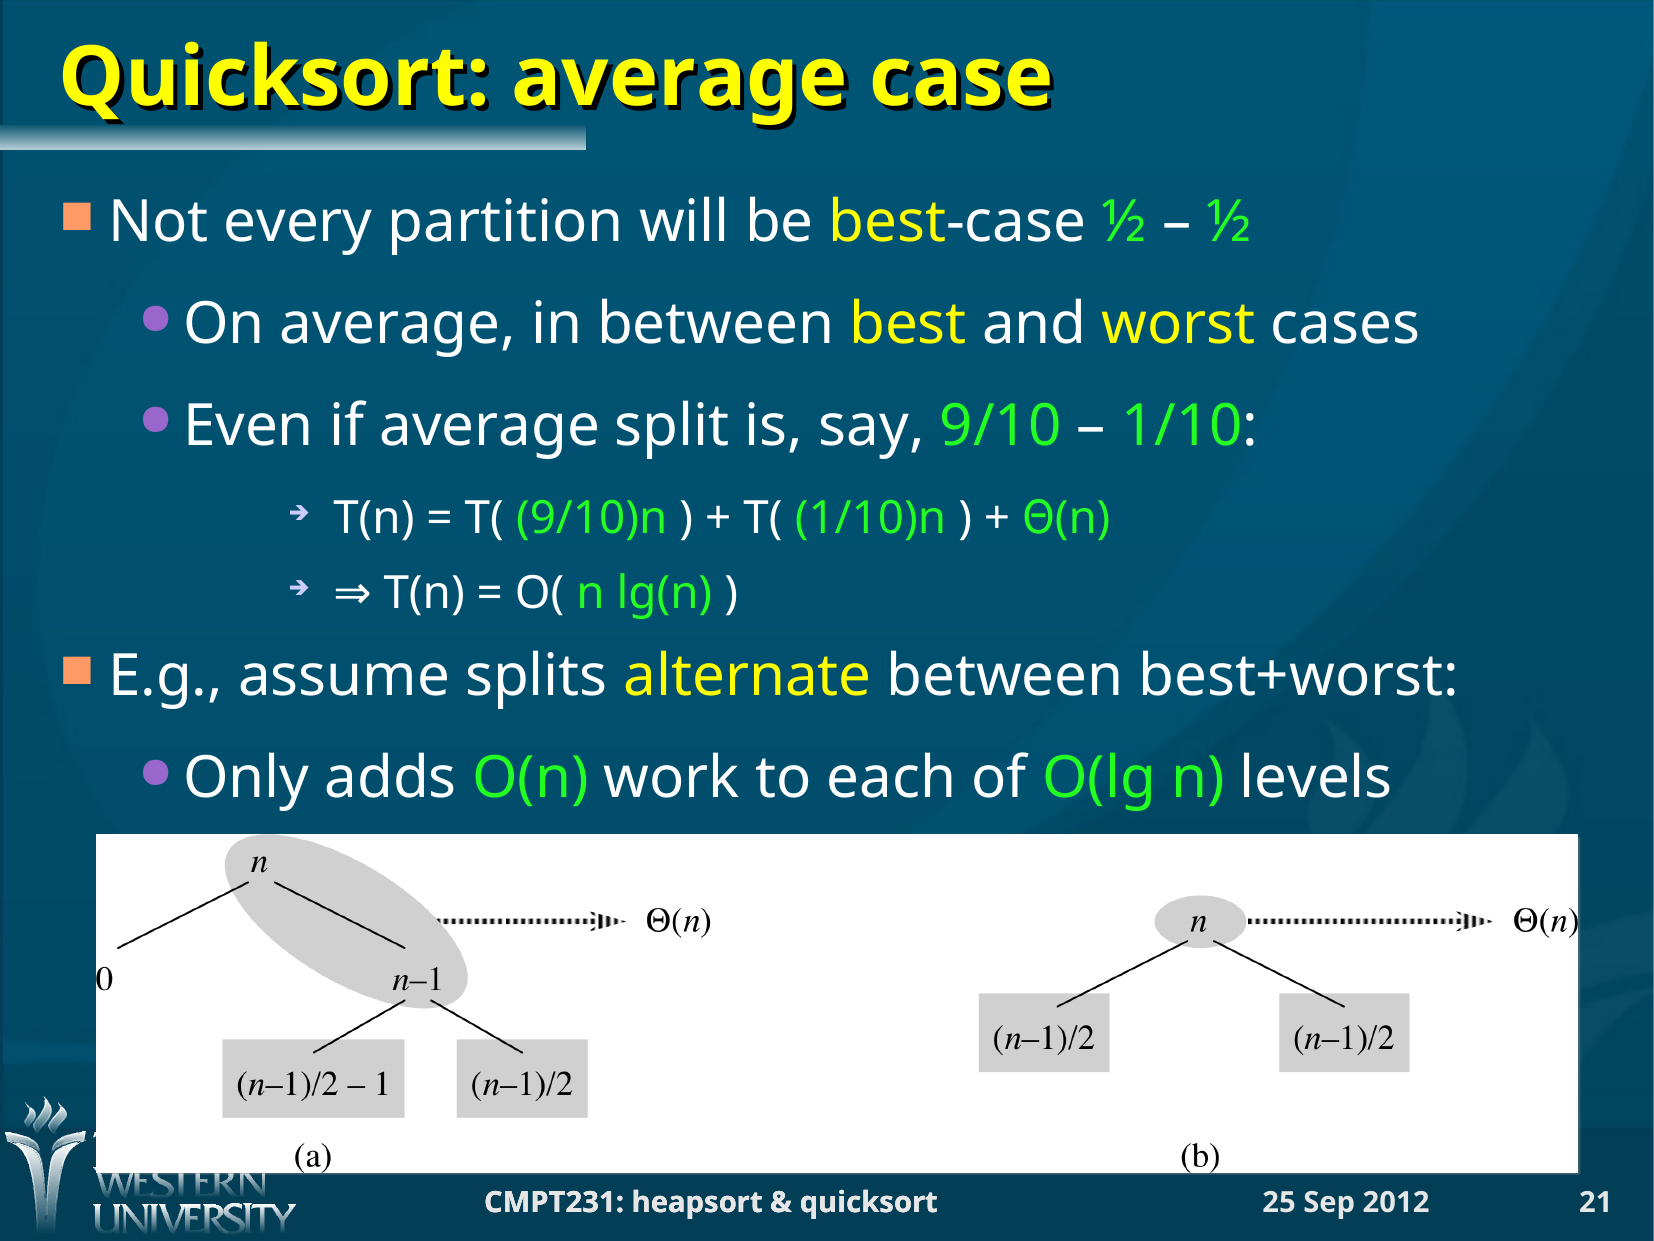

# Quicksort: average case
Not every partition will be best-case ½ – ½
On average, in between best and worst cases
Even if average split is, say, 9/10 – 1/10:
T(n) = T( (9/10)n ) + T( (1/10)n ) + Θ(n)
⇒ T(n) = O( n lg(n) )
E.g., assume splits alternate between best+worst:
Only adds O(n) work to each of O(lg n) levels
⇒ still O( n lg(n) ) (albeit w/higher constant)
CMPT231: heapsort & quicksort
25 Sep 2012
21